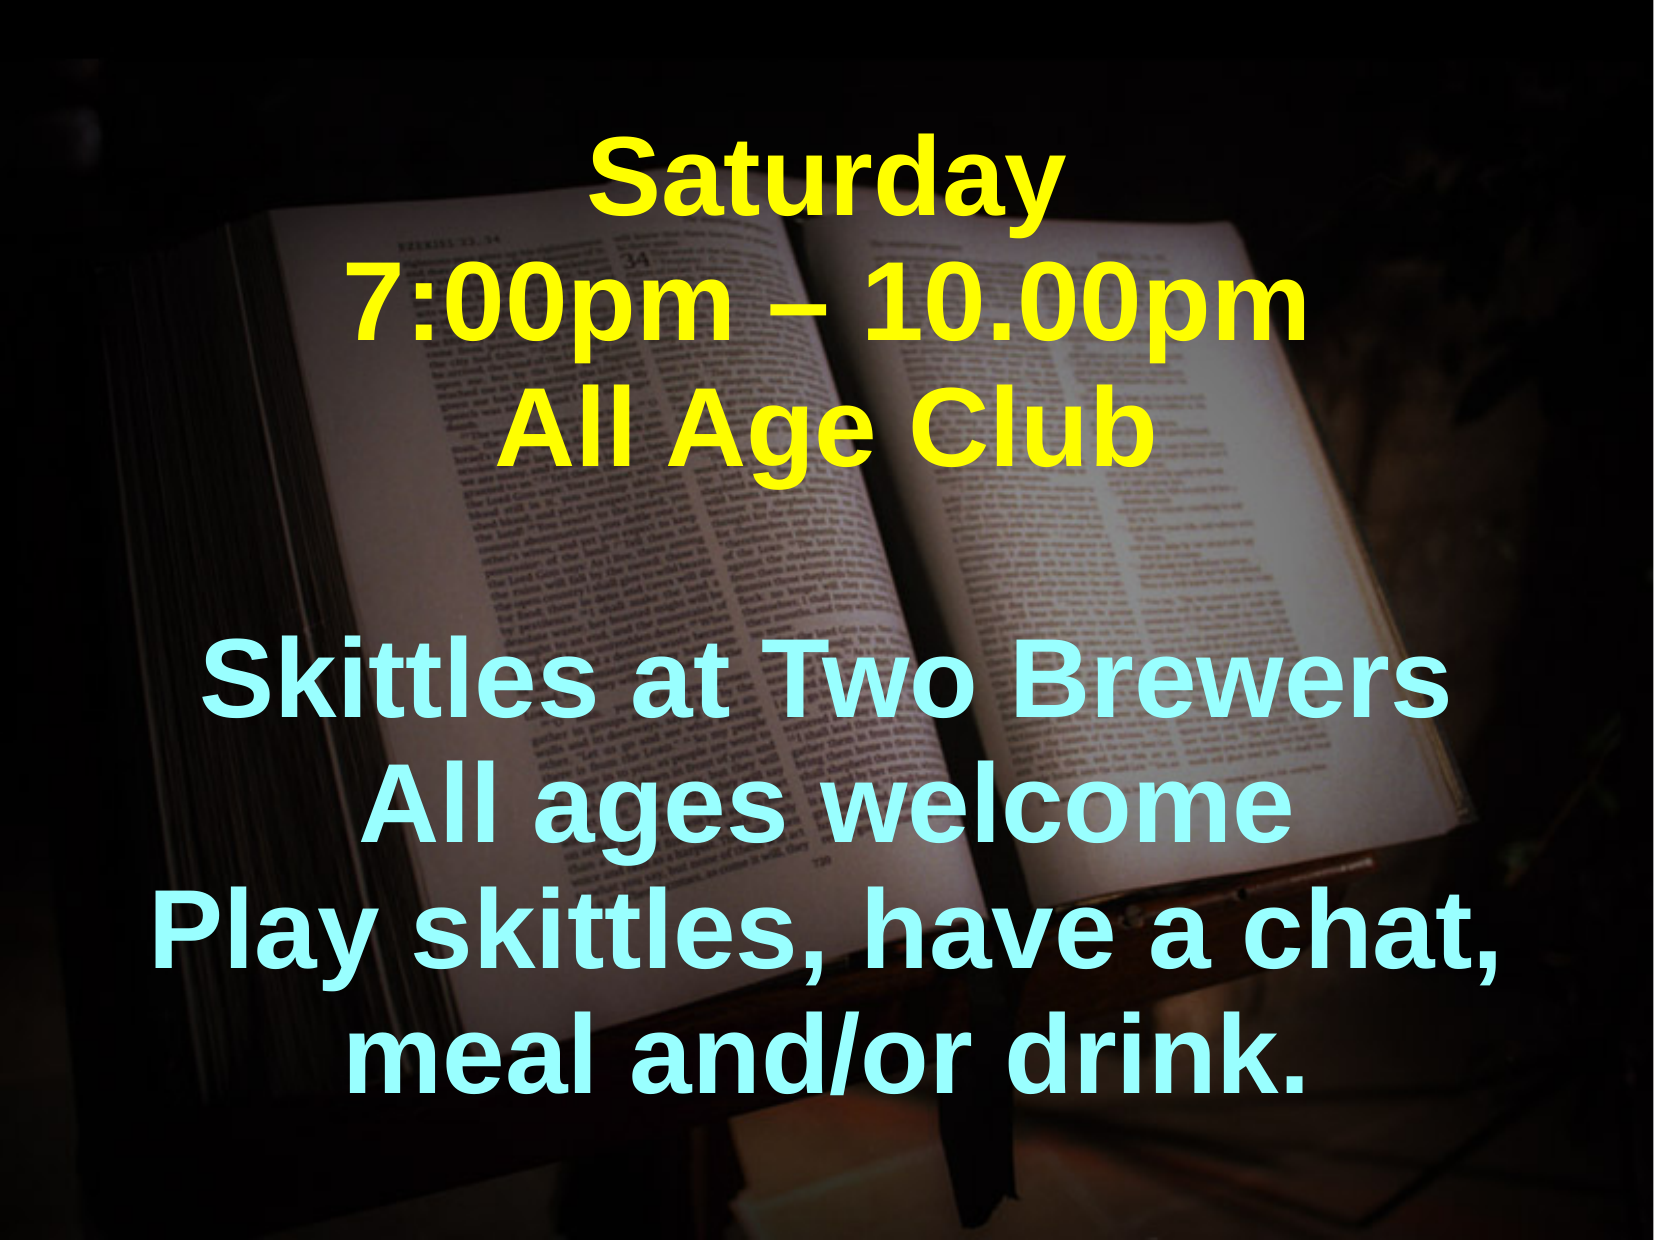

#
Saturday
7:00pm – 10.00pm
All Age Club
Skittles at Two Brewers All ages welcome
Play skittles, have a chat, meal and/or drink.